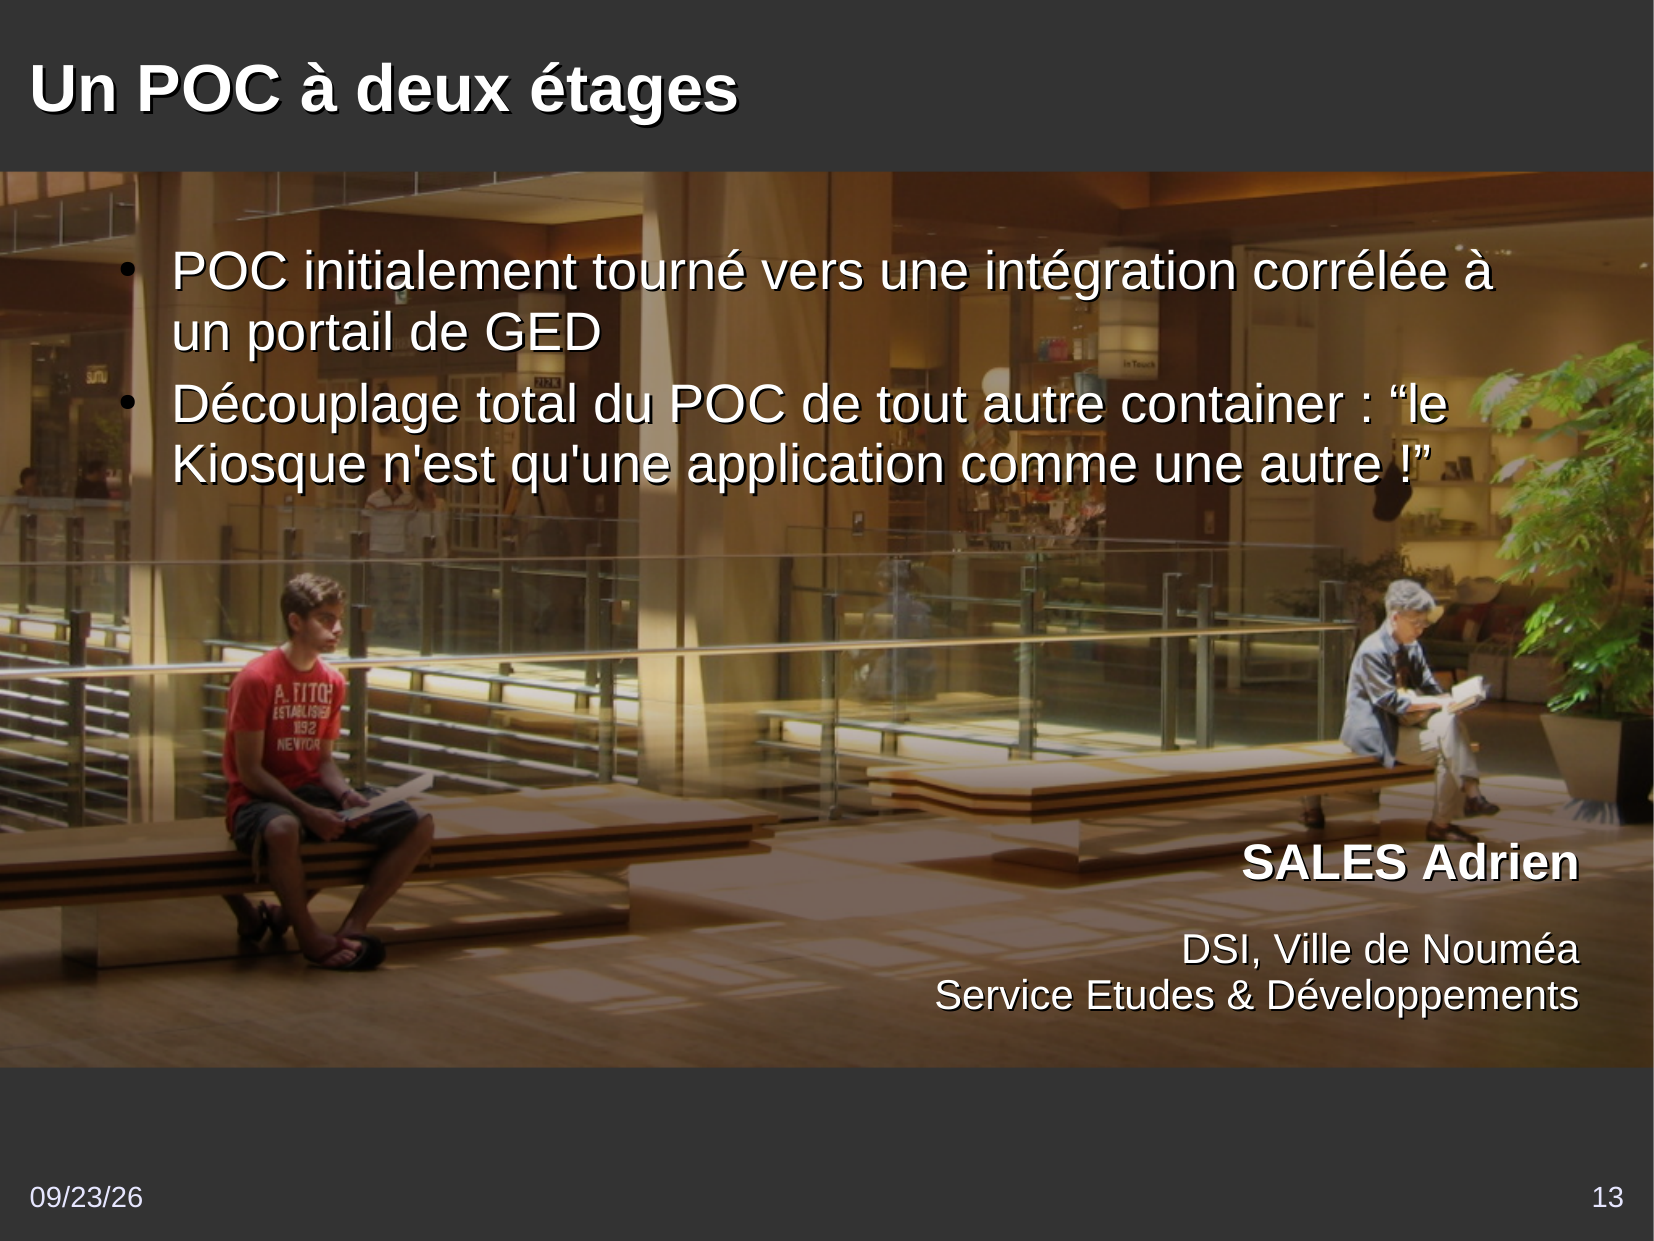

# Un POC à deux étages
POC initialement tourné vers une intégration corrélée à un portail de GED
Découplage total du POC de tout autre container : “le Kiosque n'est qu'une application comme une autre !”
13